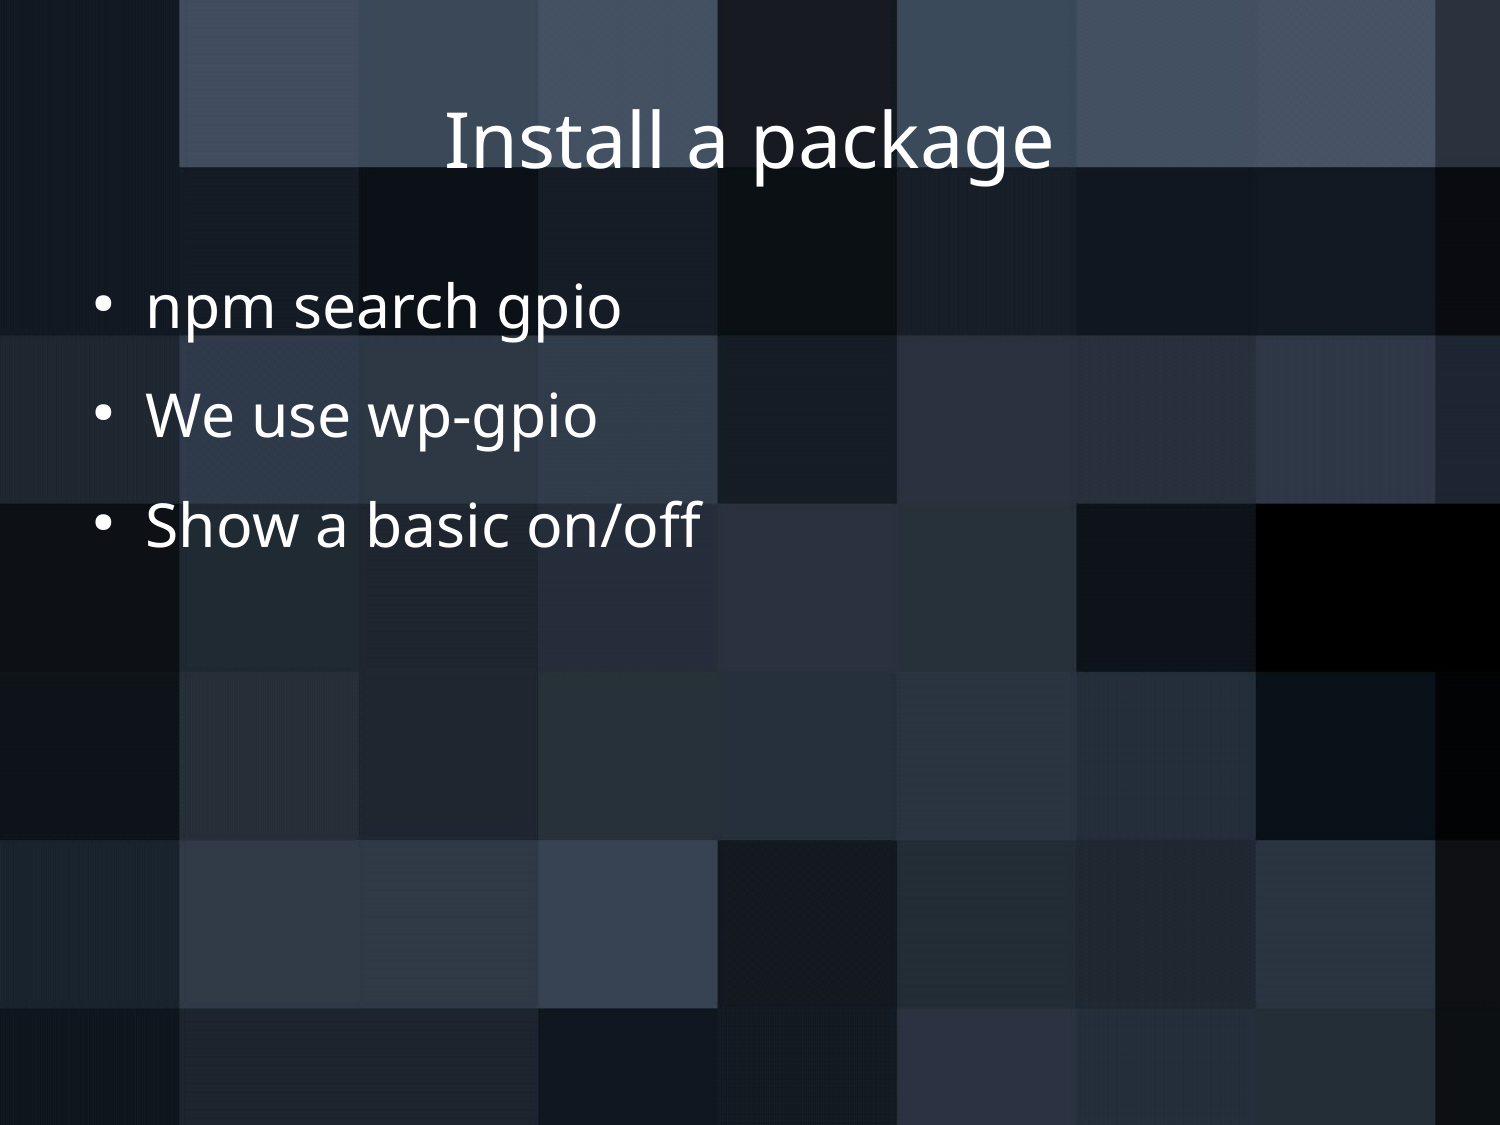

# Install a package
npm search gpio
We use wp-gpio
Show a basic on/off